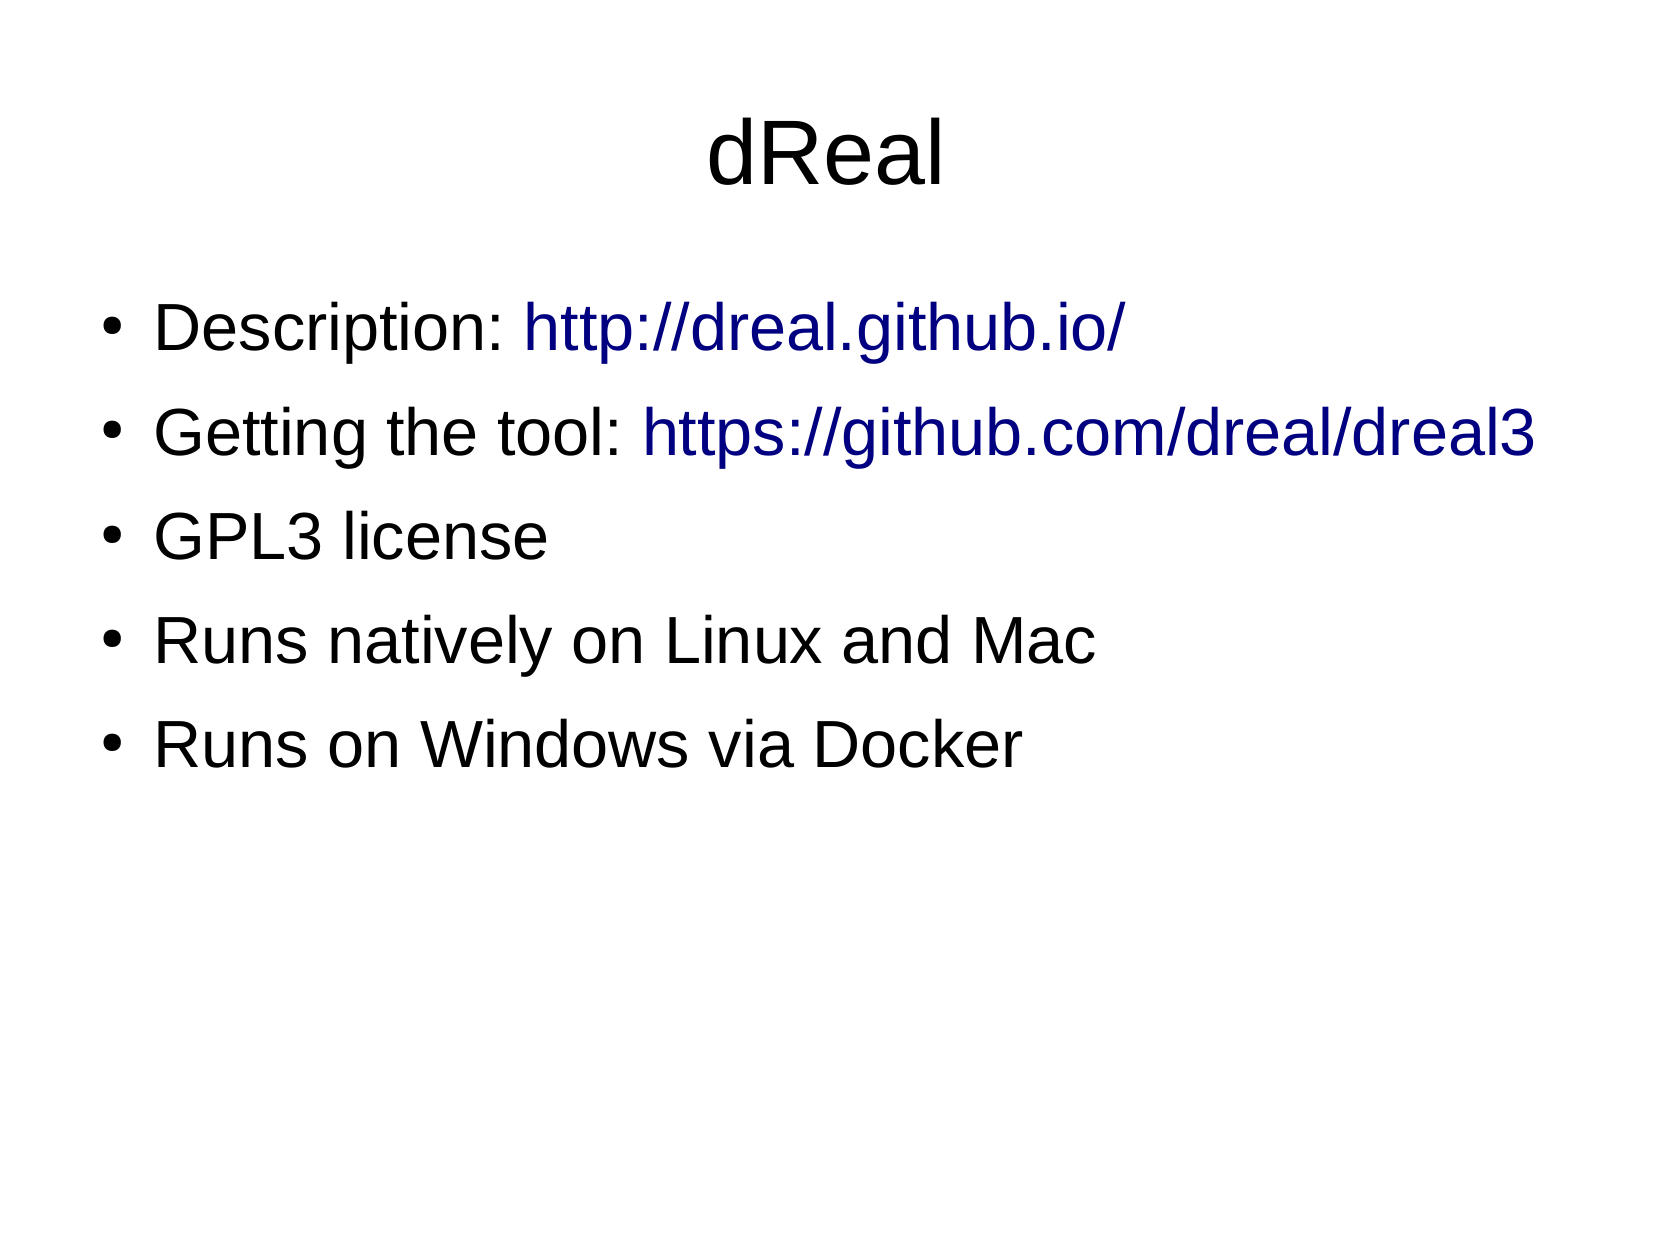

# dReal
Description: http://dreal.github.io/
Getting the tool: https://github.com/dreal/dreal3
GPL3 license
Runs natively on Linux and Mac
Runs on Windows via Docker